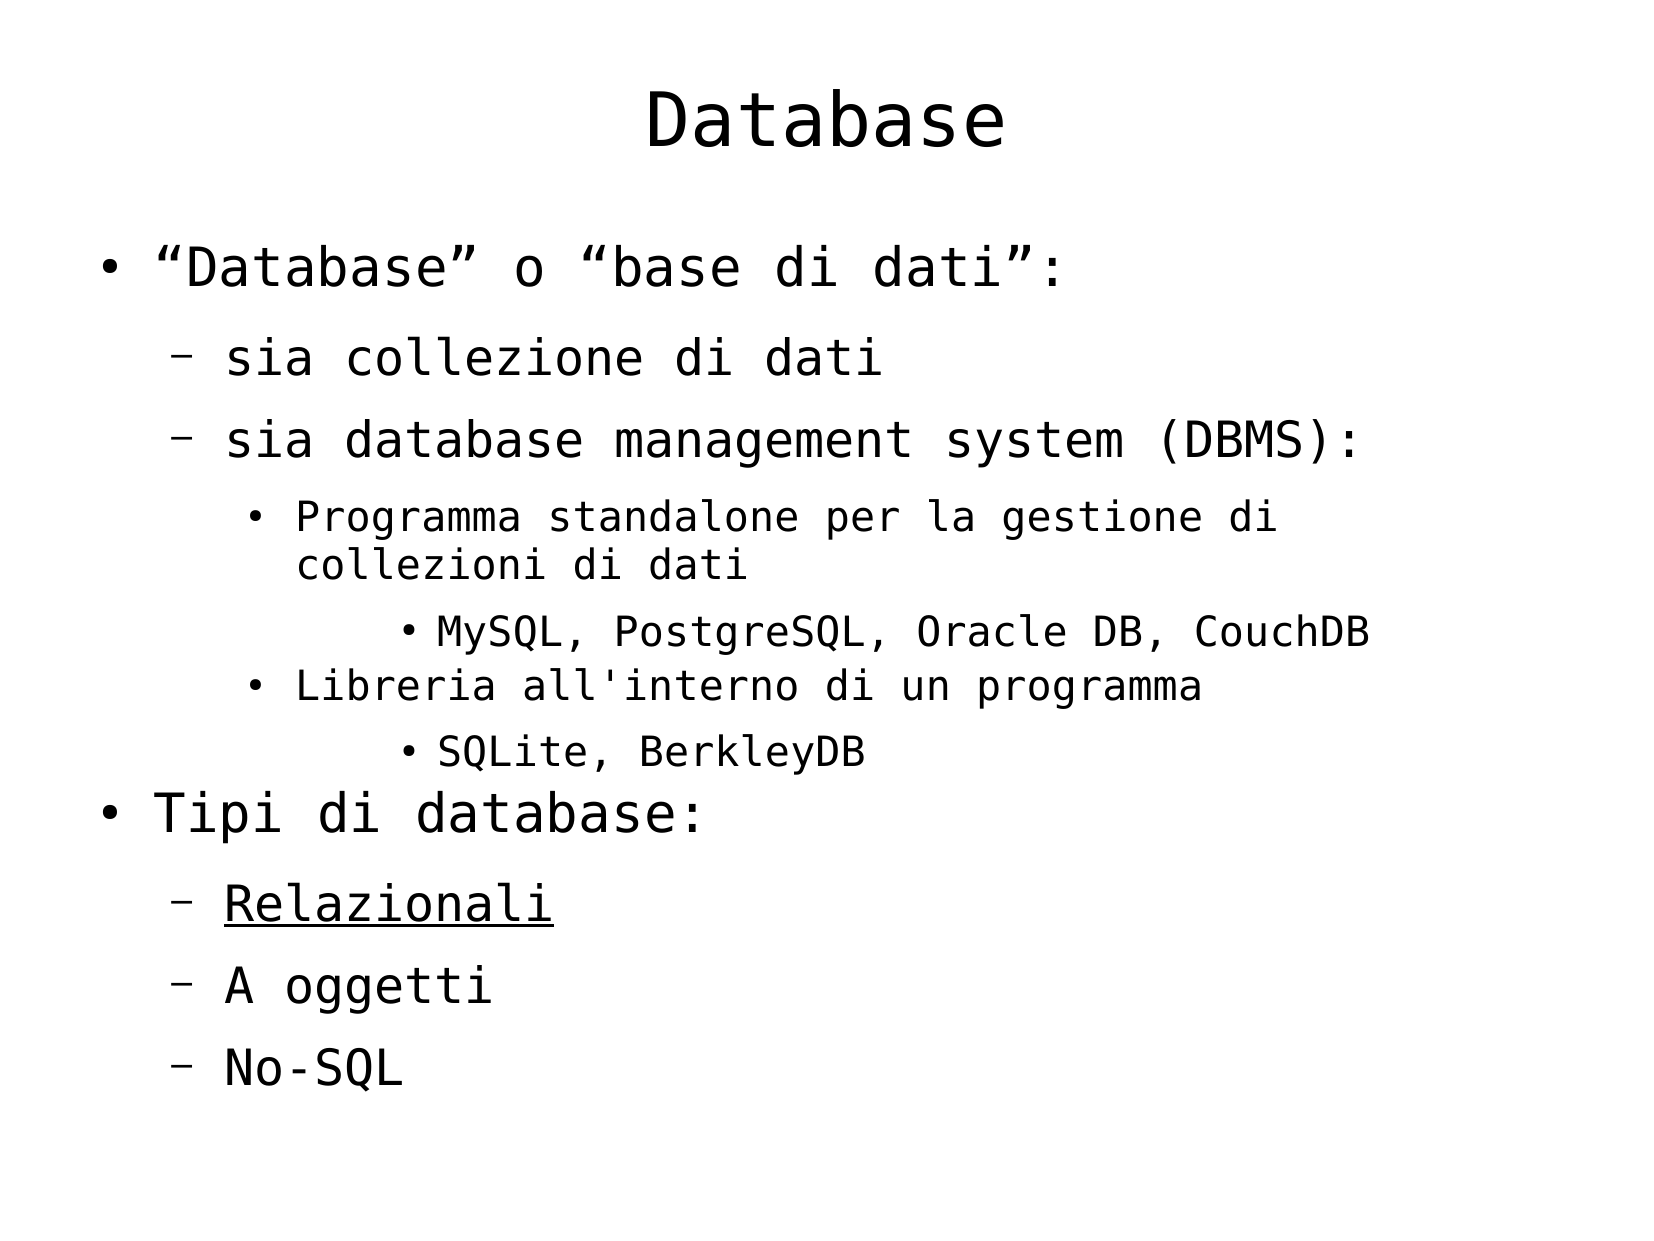

# Database
“Database” o “base di dati”:
sia collezione di dati
sia database management system (DBMS):
Programma standalone per la gestione di collezioni di dati
MySQL, PostgreSQL, Oracle DB, CouchDB
Libreria all'interno di un programma
SQLite, BerkleyDB
Tipi di database:
Relazionali
A oggetti
No-SQL